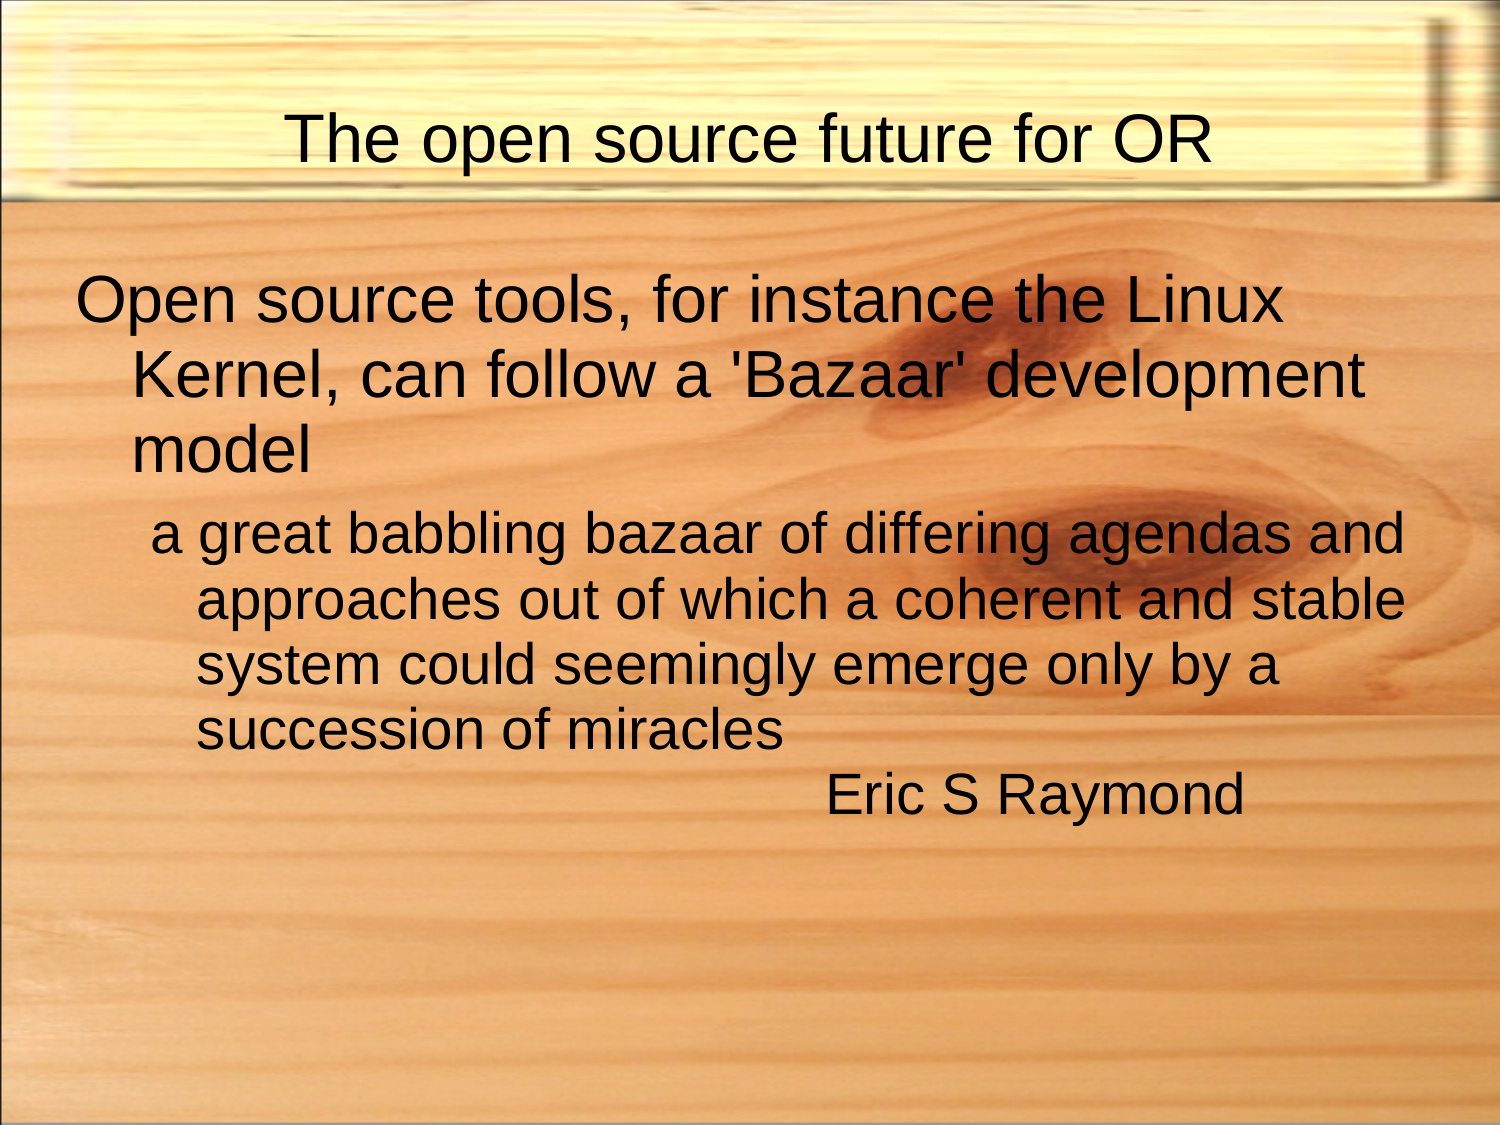

# The open source future for OR
Open source tools, for instance the Linux Kernel, can follow a 'Bazaar' development model
a great babbling bazaar of differing agendas and approaches out of which a coherent and stable system could seemingly emerge only by a succession of miracles
					Eric S Raymond